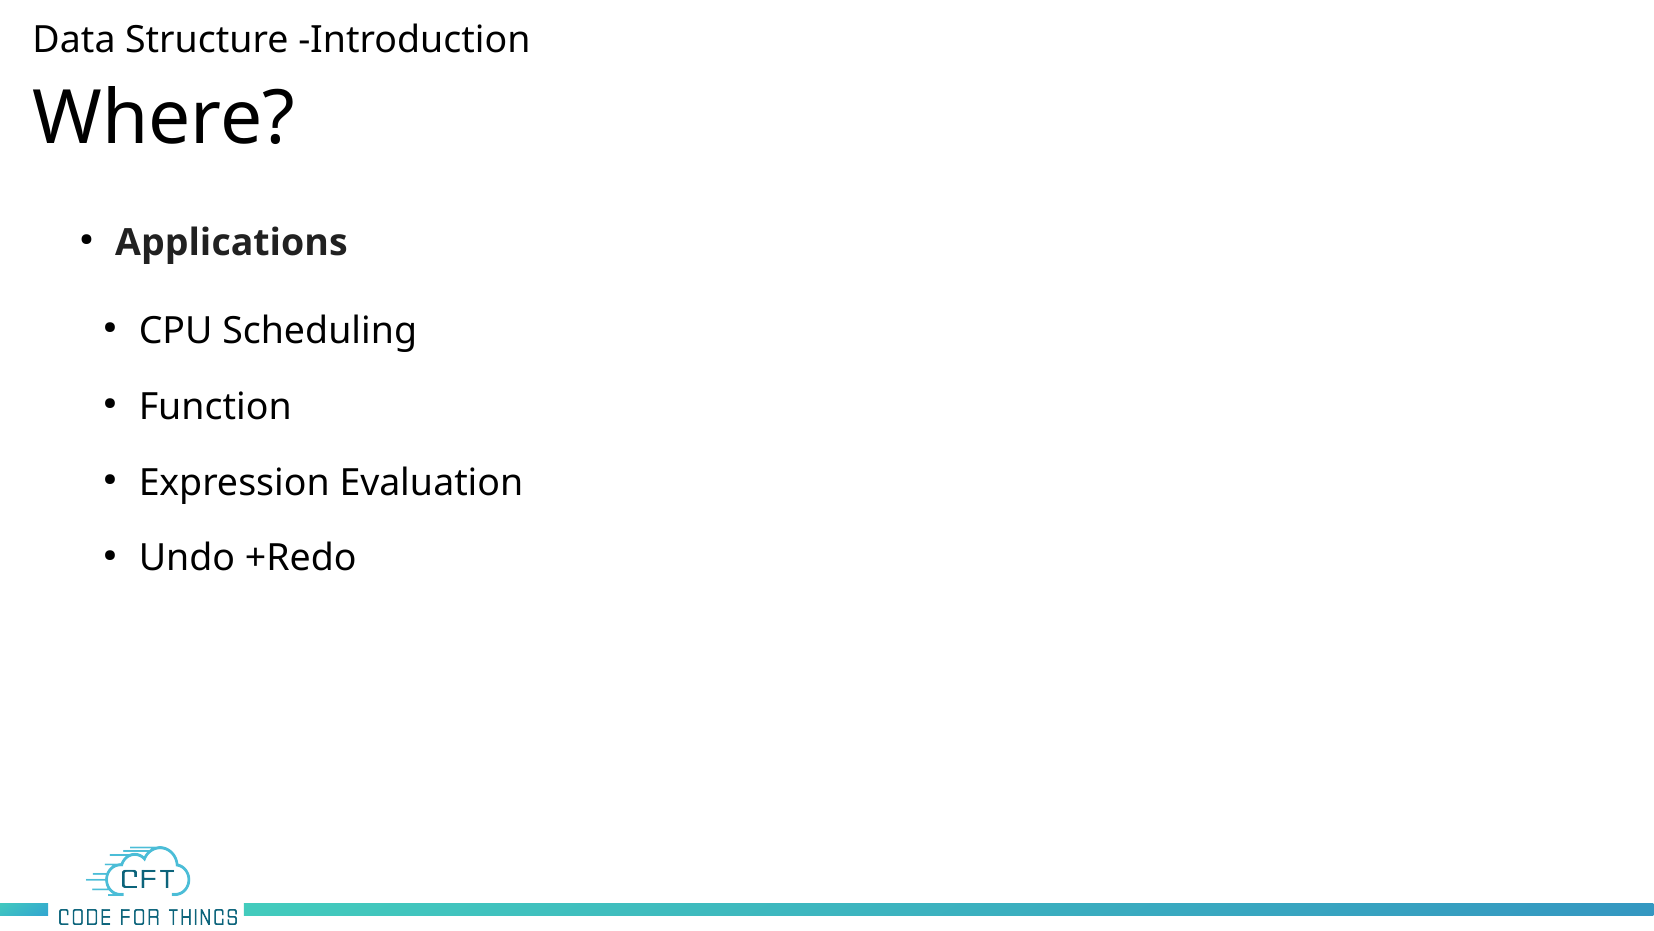

# Data Structure -Introduction Where?
Applications
CPU Scheduling
Function
Expression Evaluation
Undo +Redo